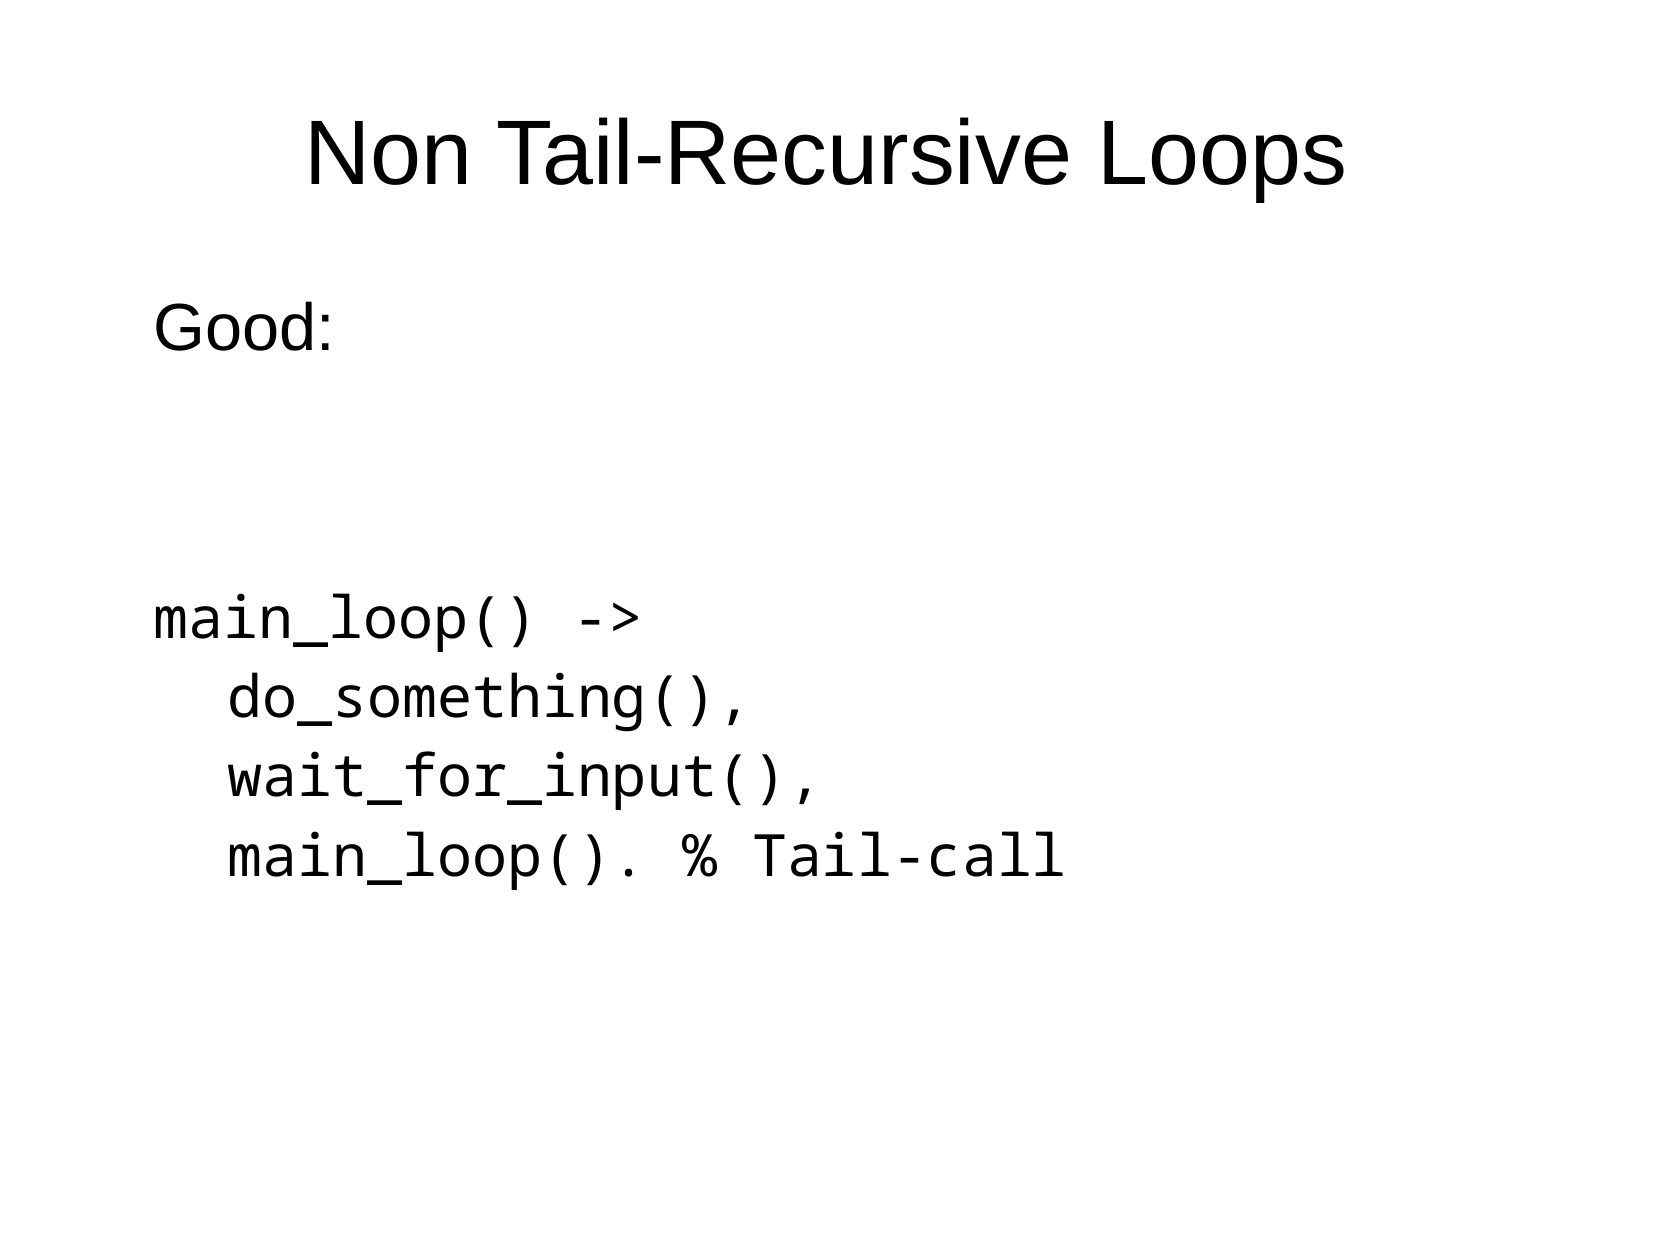

# Non Tail-Recursive Loops
Good:
main_loop() ->
	do_something(),
	wait_for_input(),
	main_loop(). % Tail-call